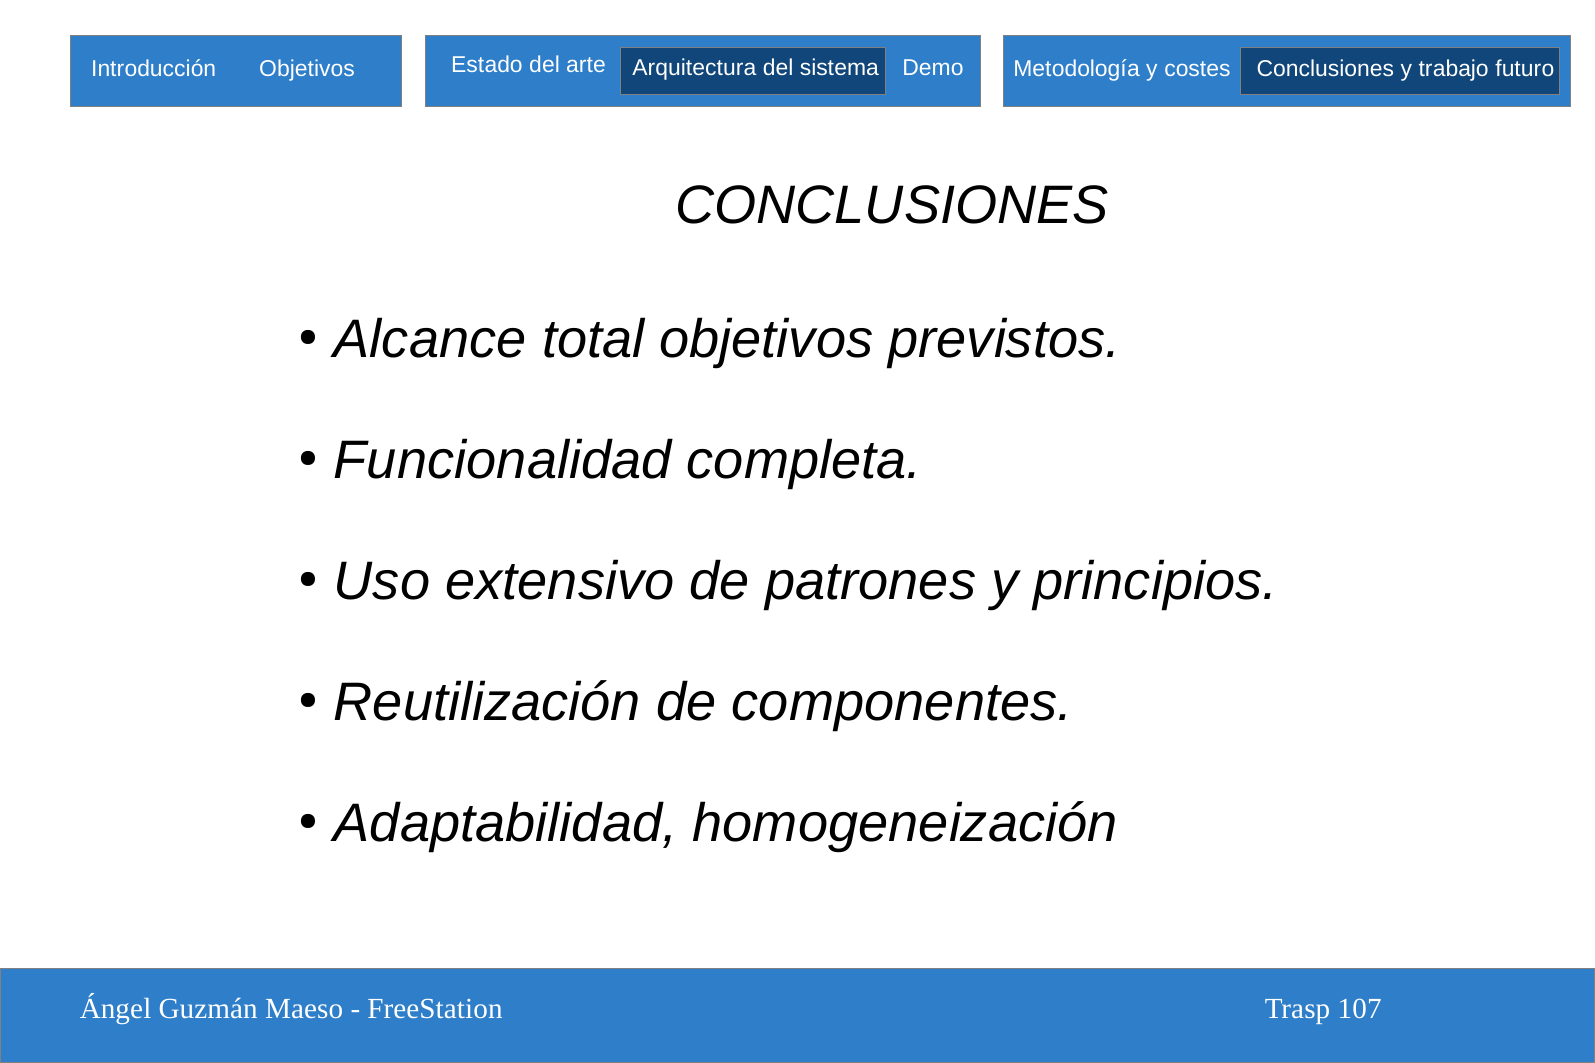

Metodología y costes
Metodología y costes
Conclusiones y trabajo futuro
Conclusiones y trabajo futuro
Introducción
# Objetivos
Estado del arte
Estado del arte
Arquitectura del sistema
Arquitectura del sistema
Demo
Demo
CONCLUSIONES
Alcance total objetivos previstos.
Funcionalidad completa.
Uso extensivo de patrones y principios.
Reutilización de componentes.
Adaptabilidad, homogeneización
107